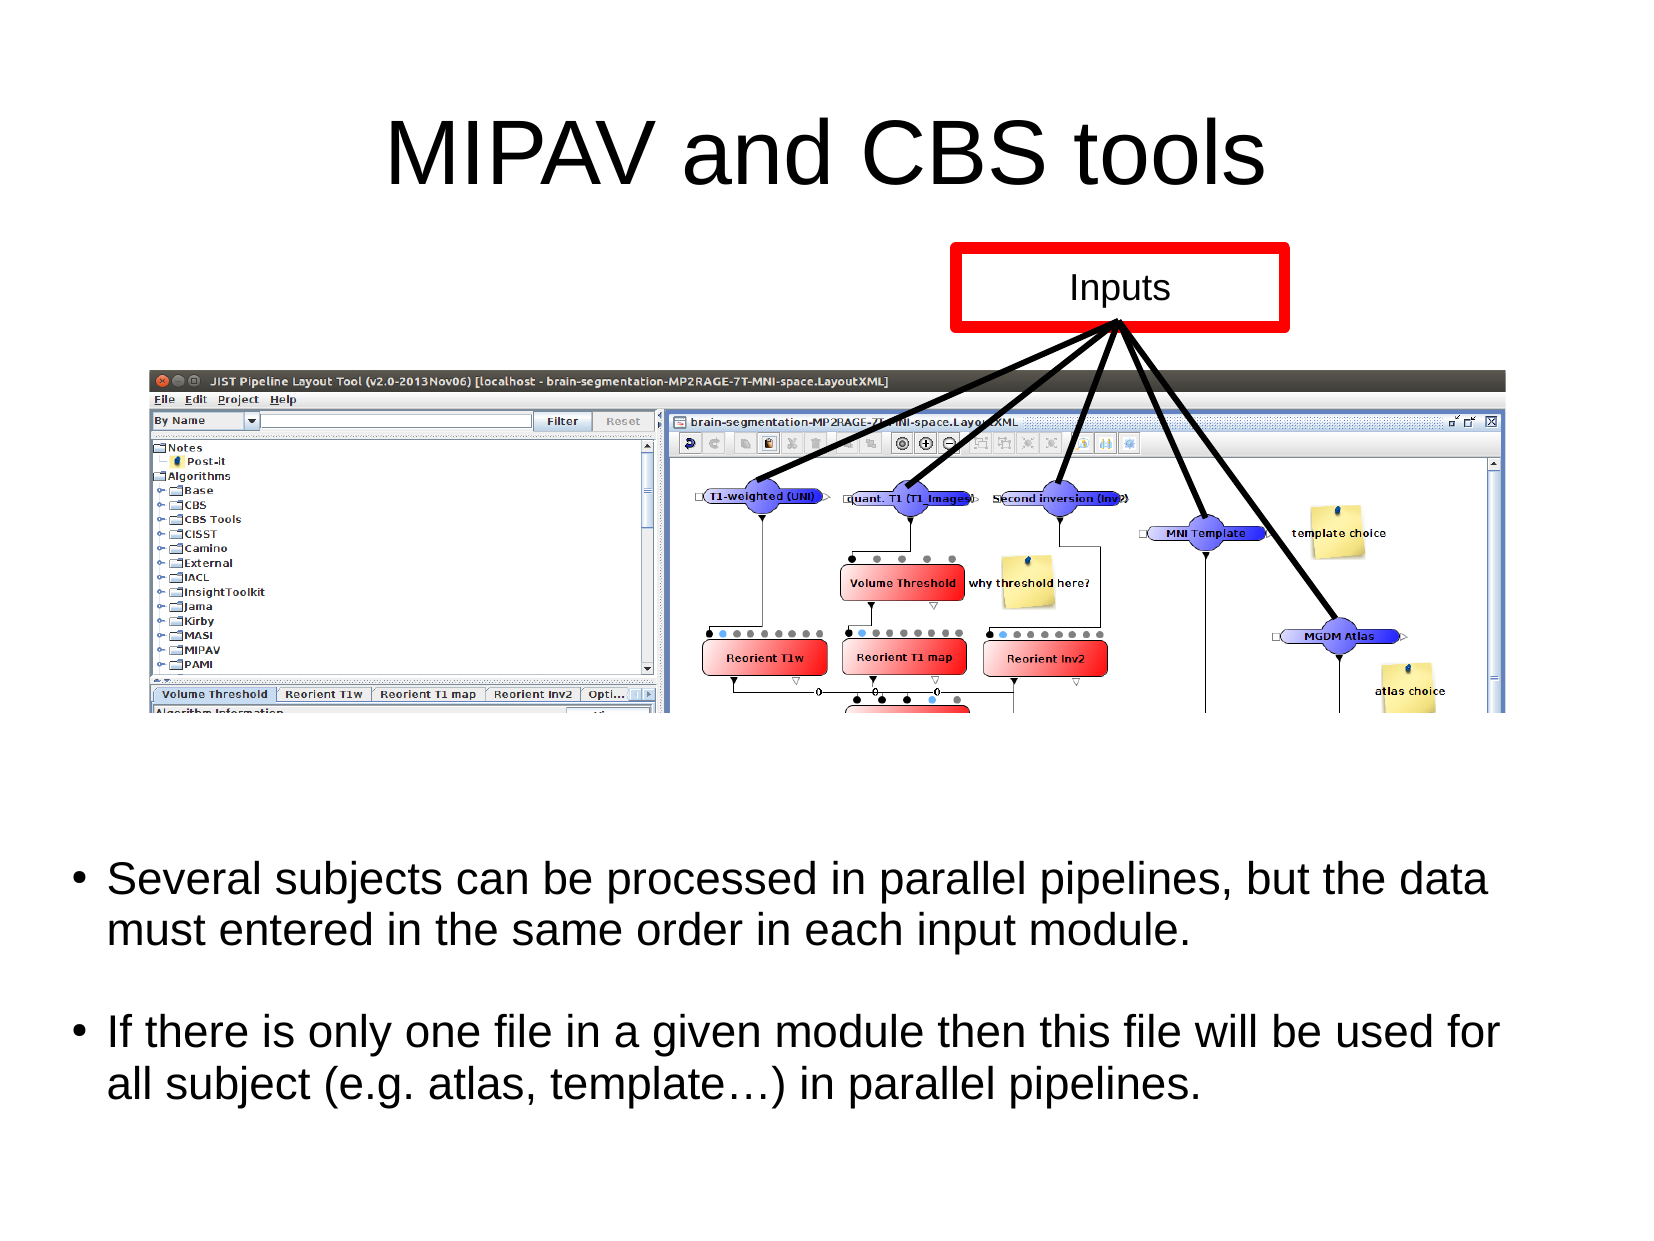

# MIPAV and CBS tools
Inputs
Several subjects can be processed in parallel pipelines, but the data must entered in the same order in each input module.
If there is only one file in a given module then this file will be used for all subject (e.g. atlas, template…) in parallel pipelines.